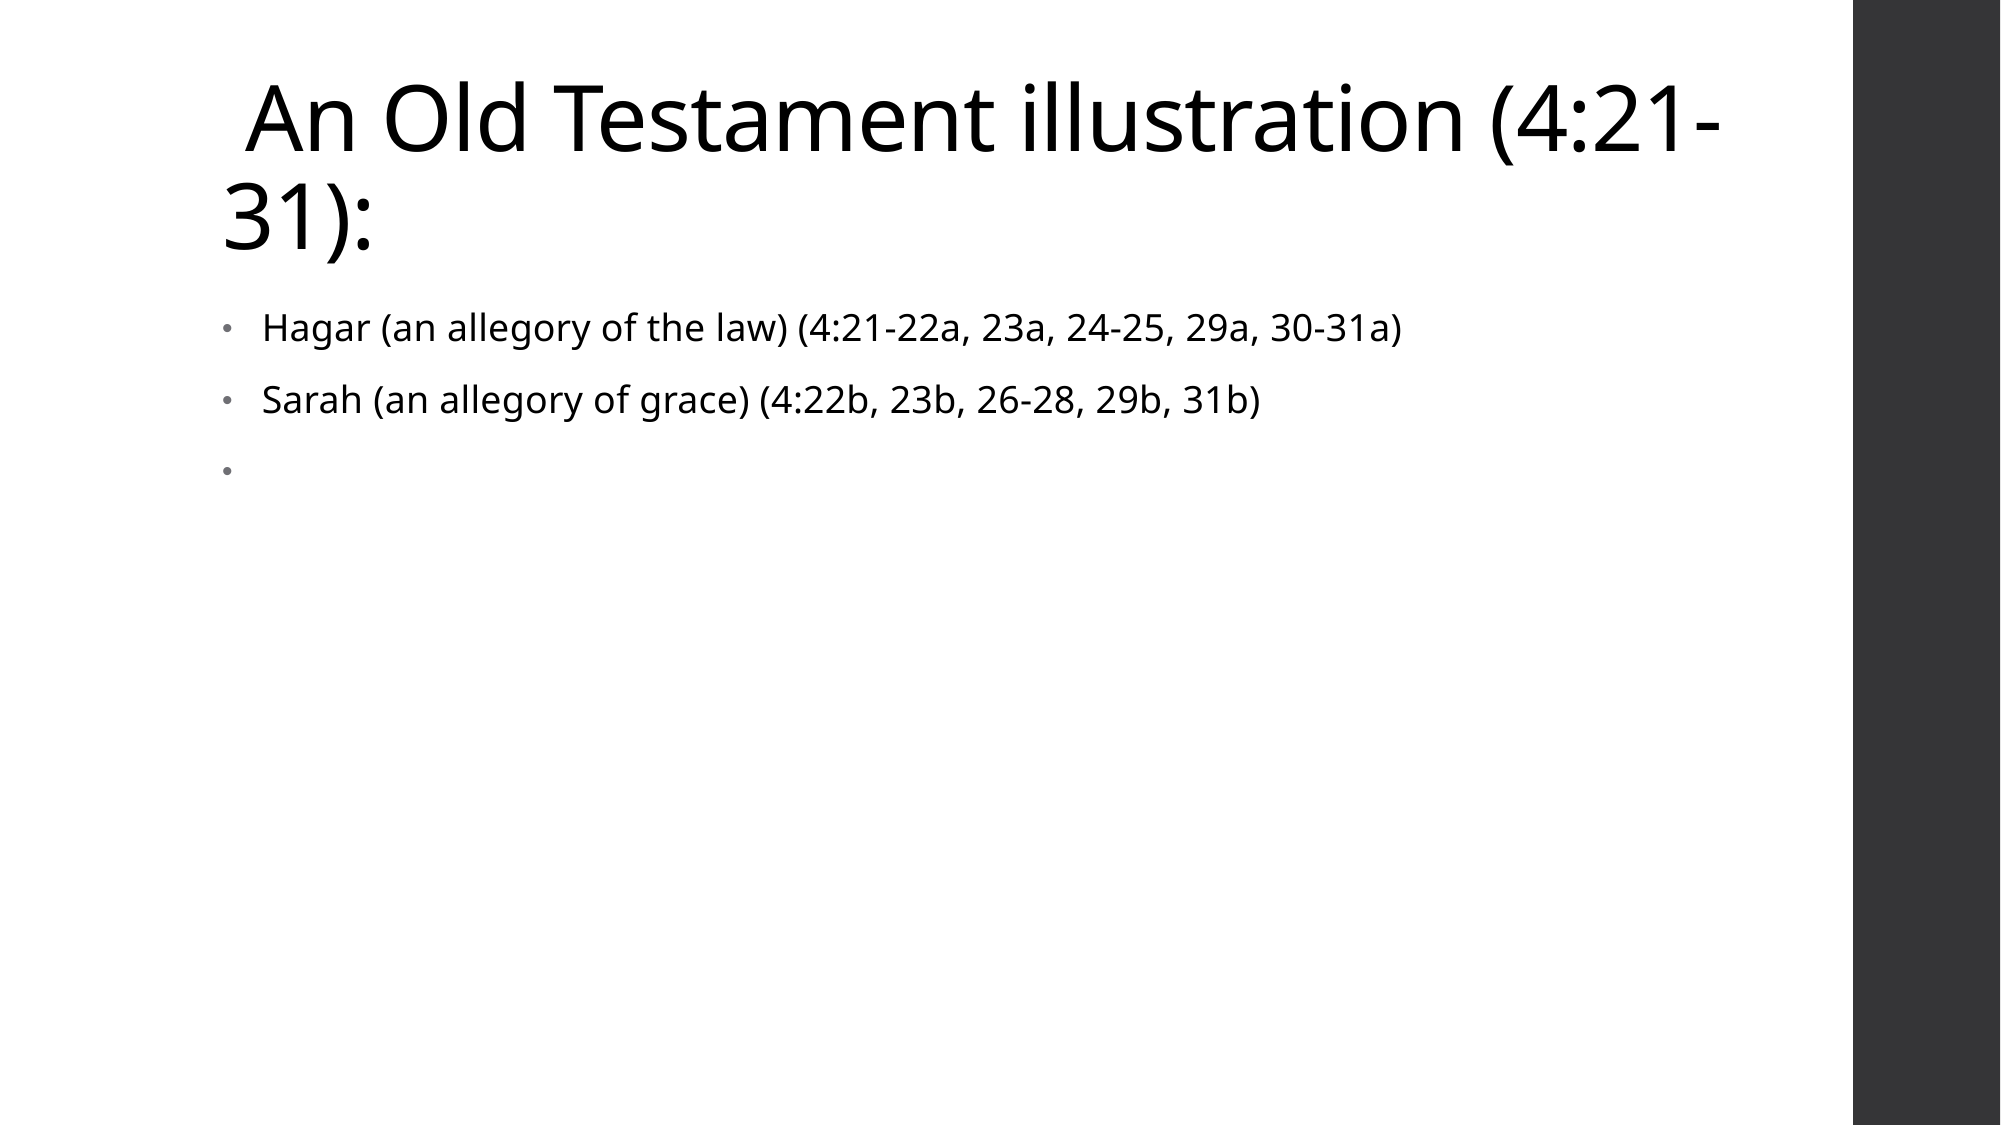

# An Old Testament illustration (4:21-31):
 Hagar (an allegory of the law) (4:21-22a, 23a, 24-25, 29a, 30-31a)
 Sarah (an allegory of grace) (4:22b, 23b, 26-28, 29b, 31b)